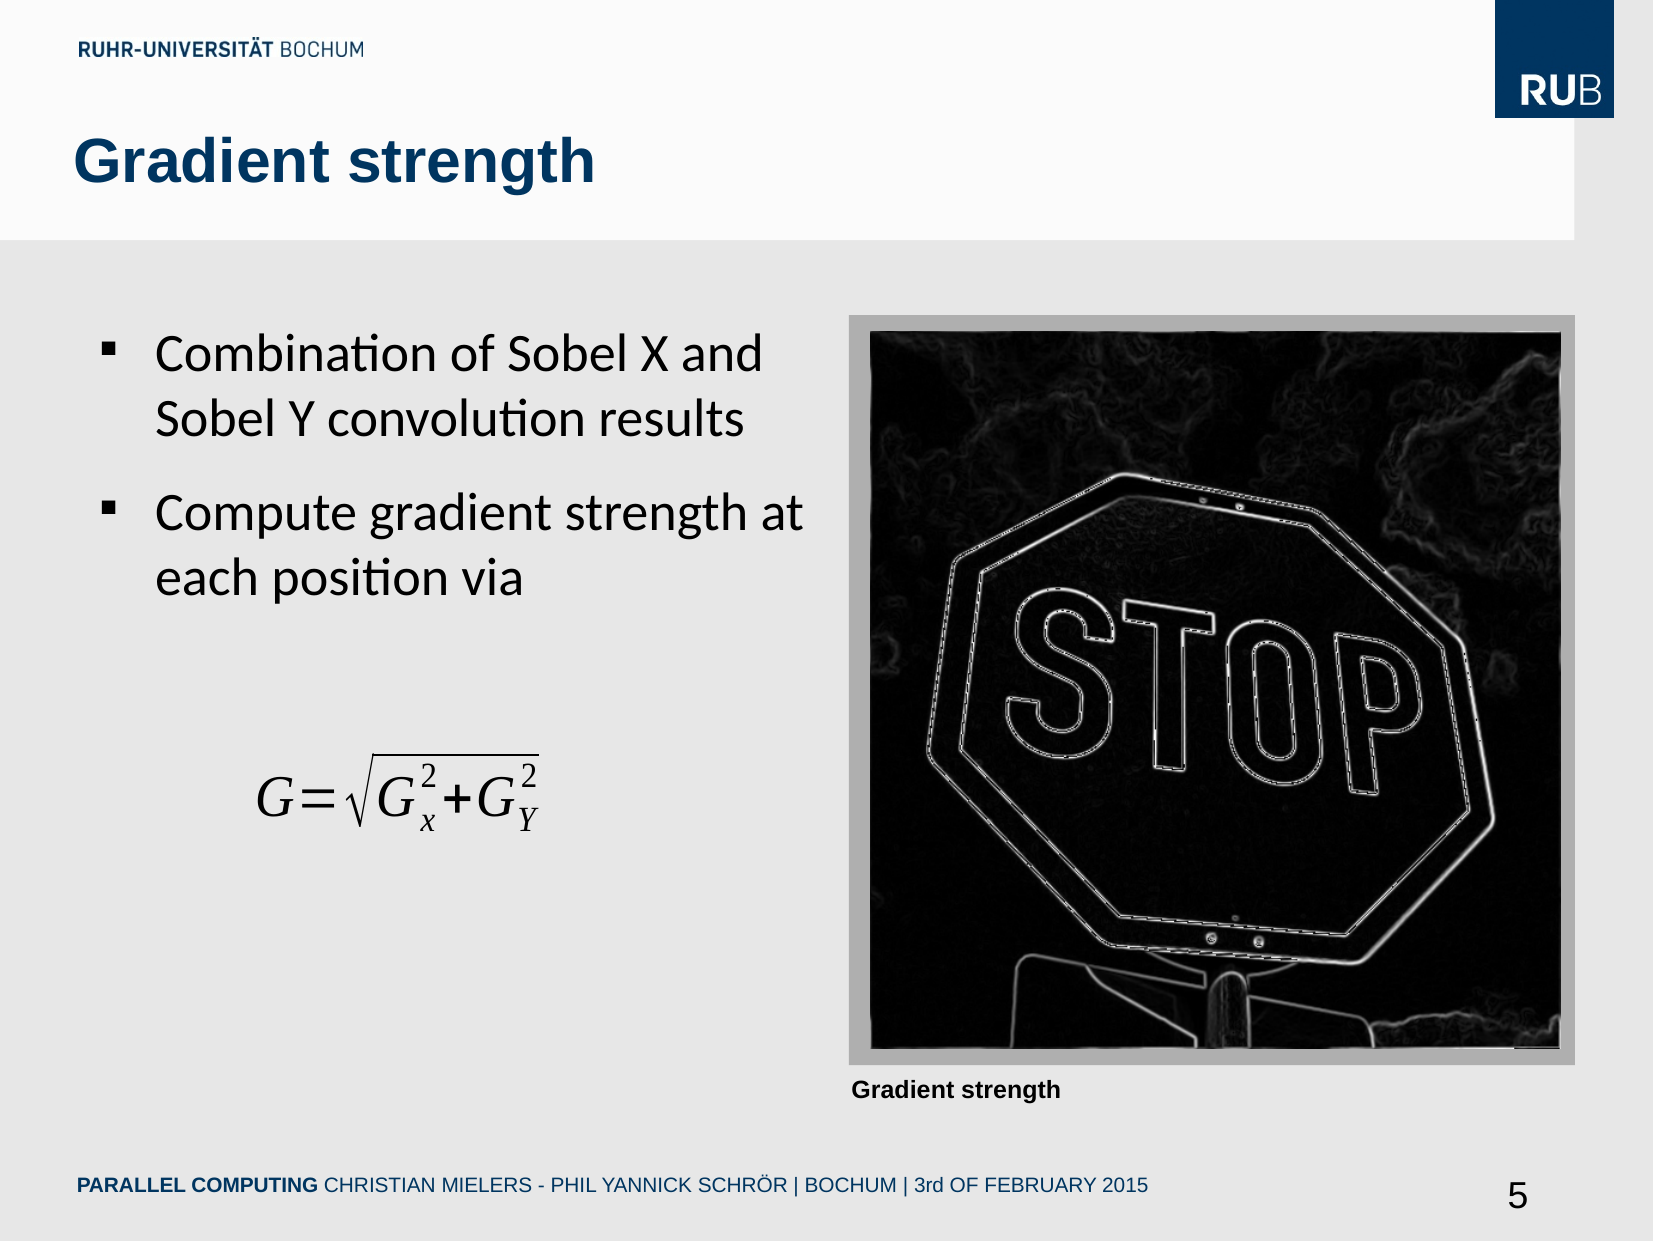

Gradient strength
# Combination of Sobel X and Sobel Y convolution results
Compute gradient strength at each position via
Gradient strength
PARALLEL COMPUTING CHRISTIAN MIELERS - PHIL YANNICK SCHRÖR | BOCHUM | 3rd OF FEBRUARY 2015